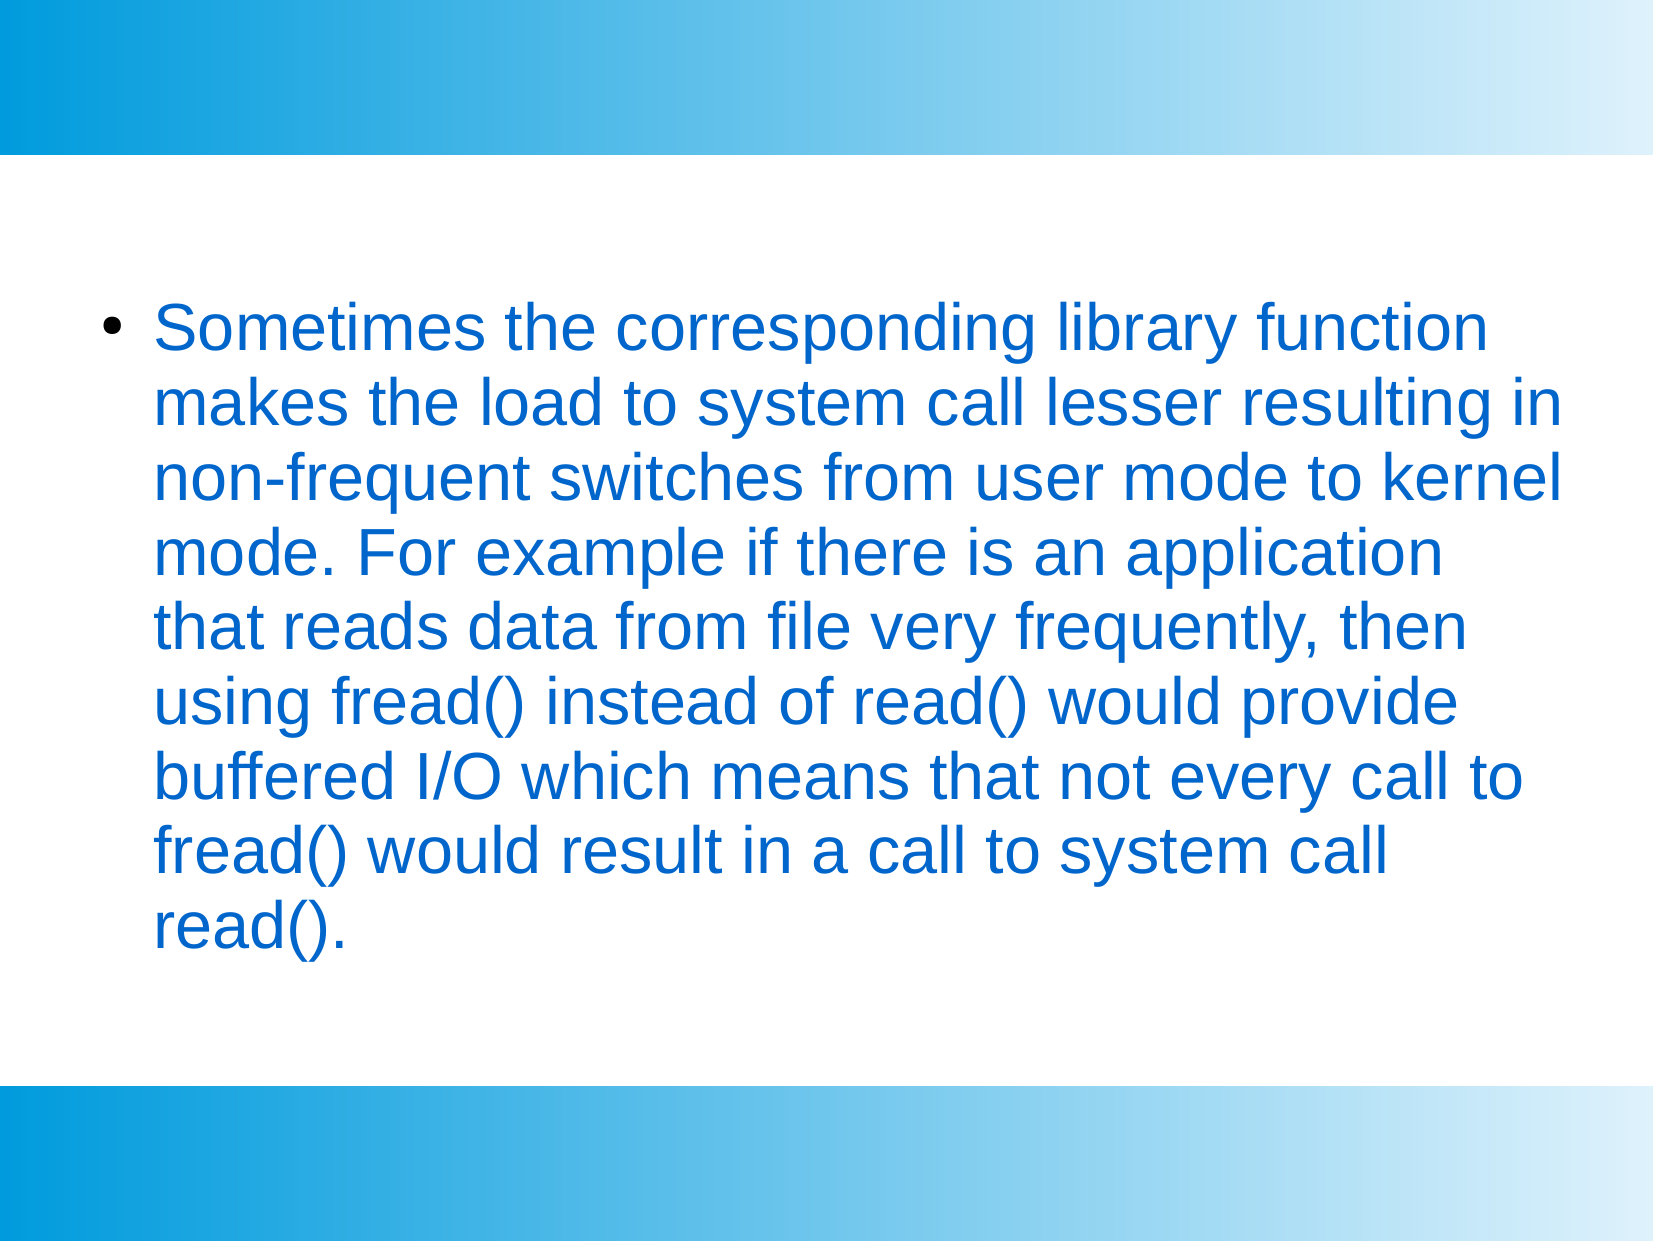

# Sometimes the corresponding library function makes the load to system call lesser resulting in non-frequent switches from user mode to kernel mode. For example if there is an application that reads data from file very frequently, then using fread() instead of read() would provide buffered I/O which means that not every call to fread() would result in a call to system call read().